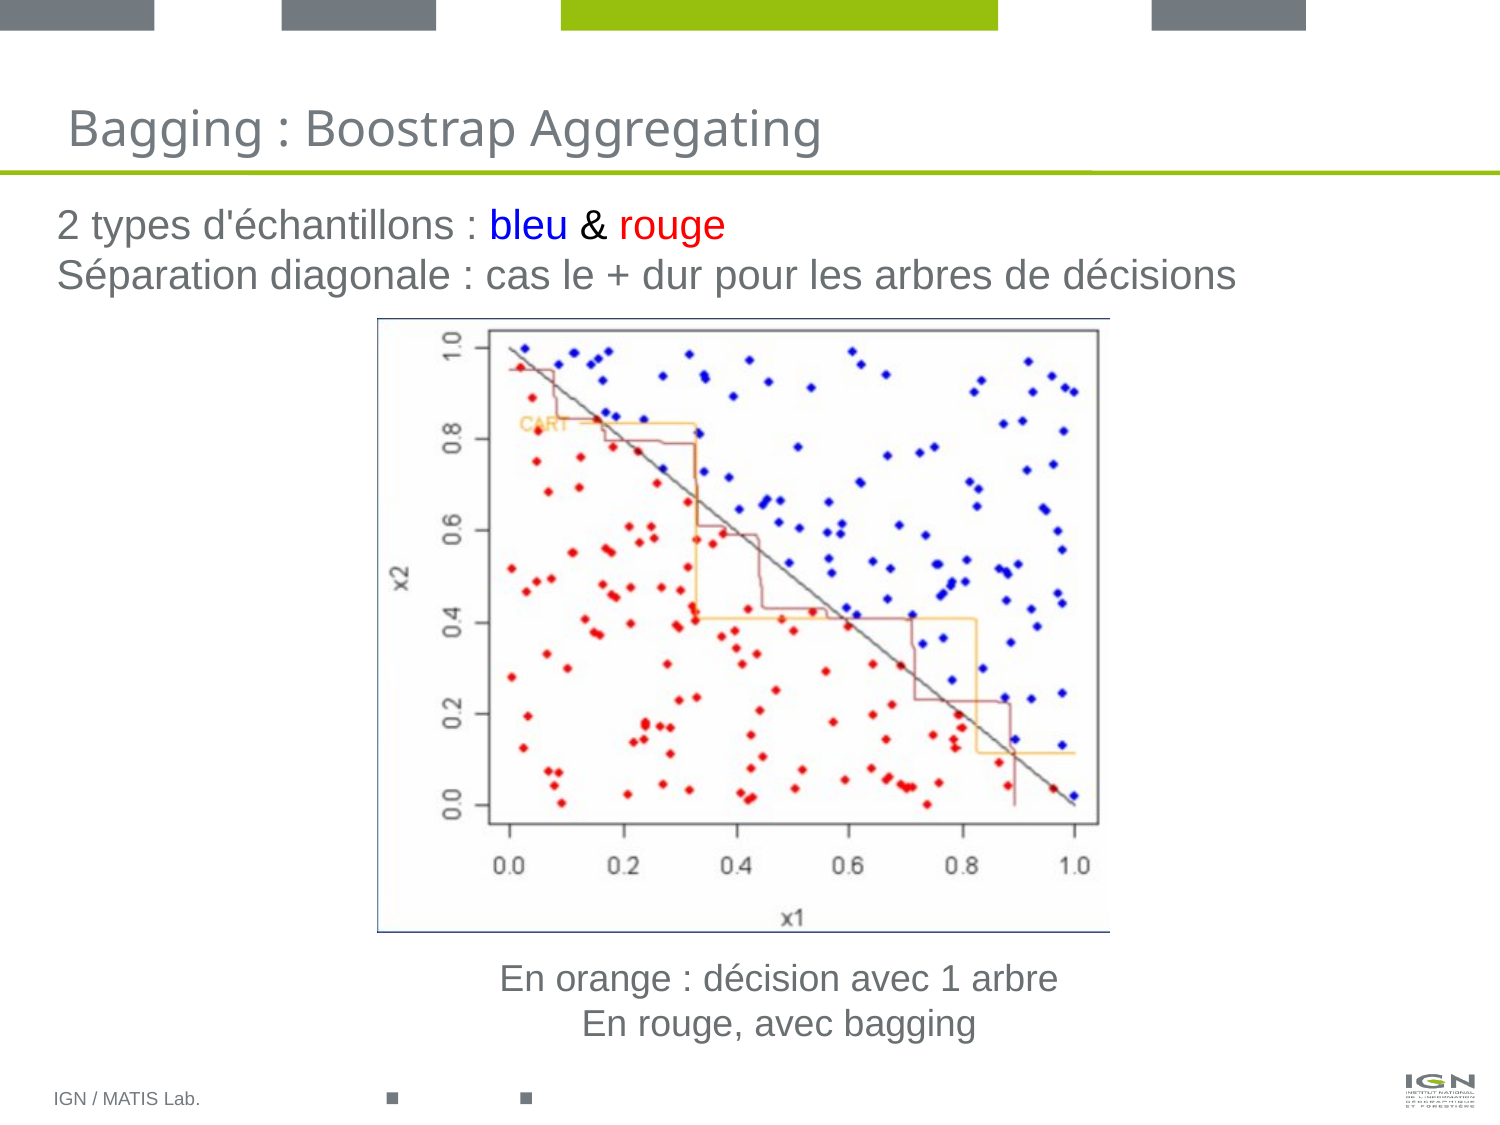

Bagging : Boostrap Aggregating
2 types d'échantillons : bleu & rouge
Séparation diagonale : cas le + dur pour les arbres de décisions
En orange : décision avec 1 arbre
En rouge, avec bagging
IGN / MATIS Lab.